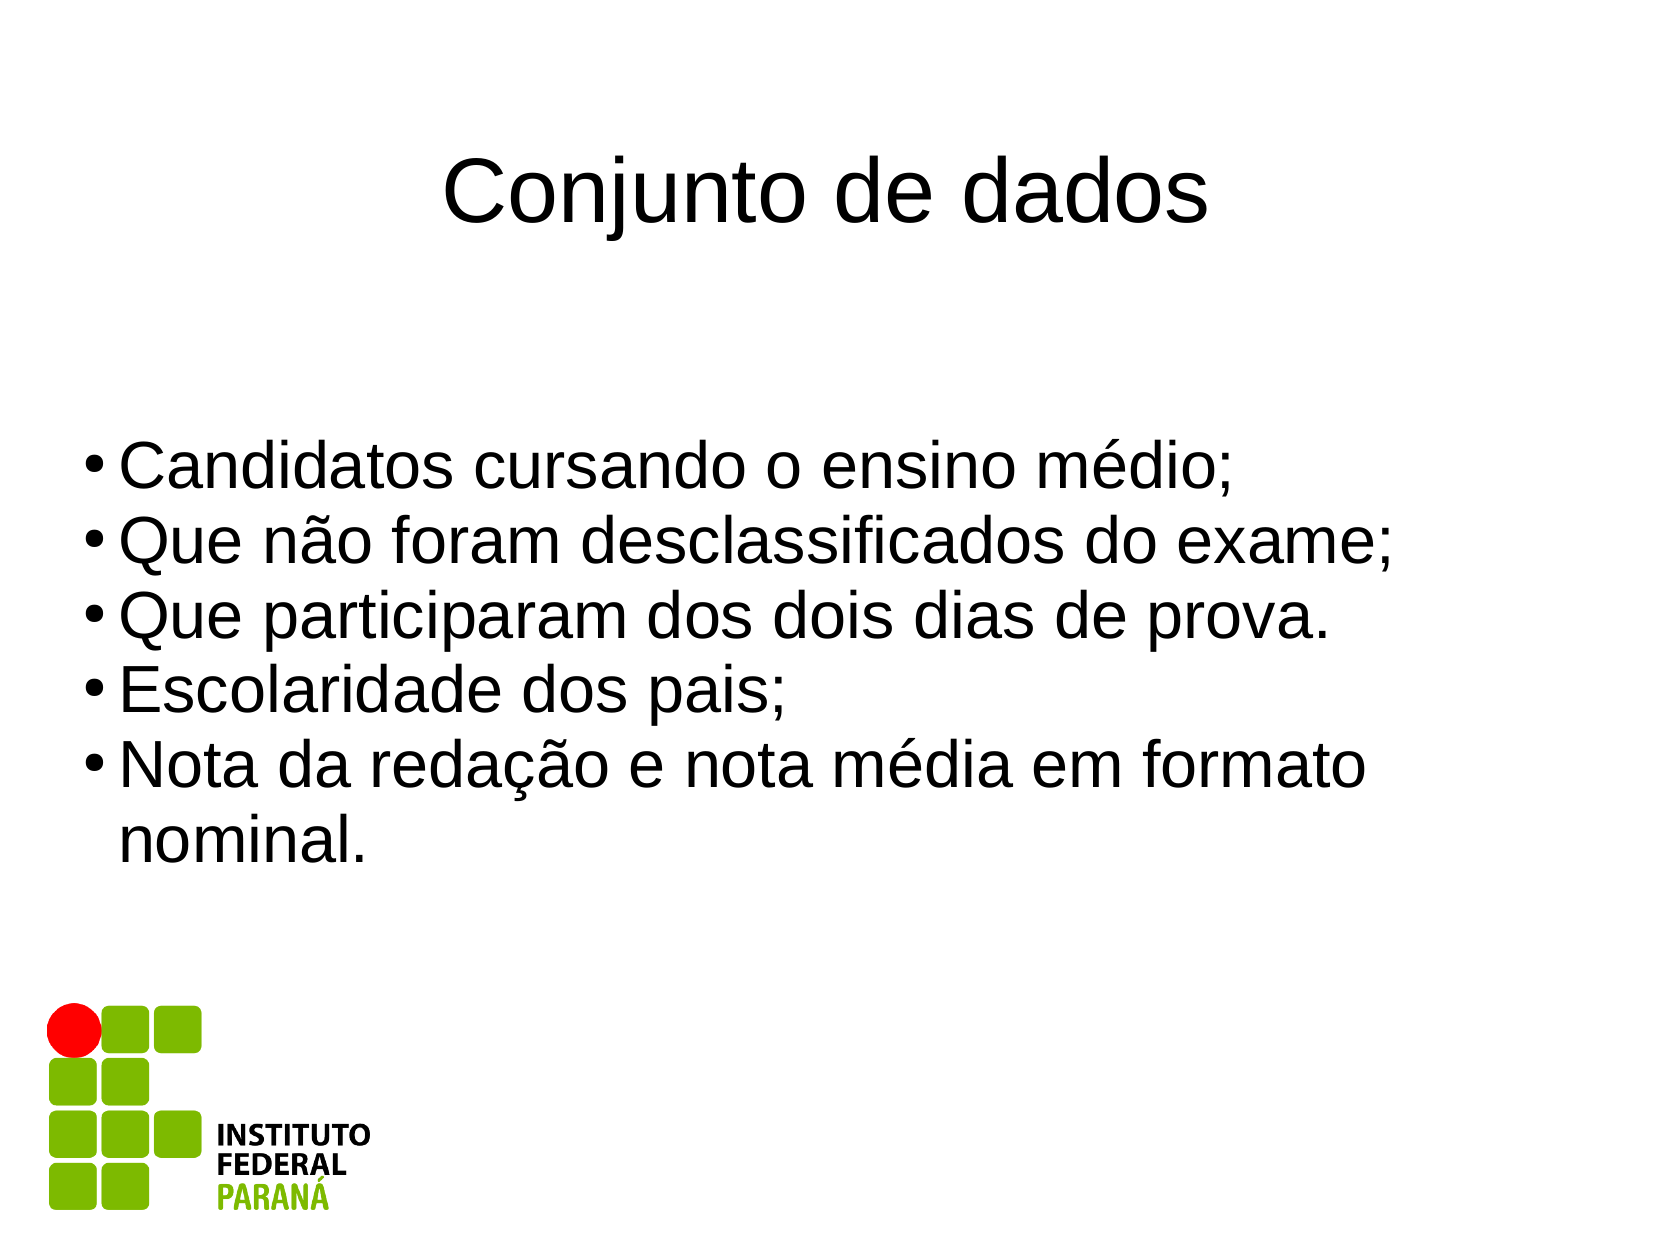

# Conjunto de dados
Candidatos cursando o ensino médio;
Que não foram desclassificados do exame;
Que participaram dos dois dias de prova.
Escolaridade dos pais;
Nota da redação e nota média em formato nominal.